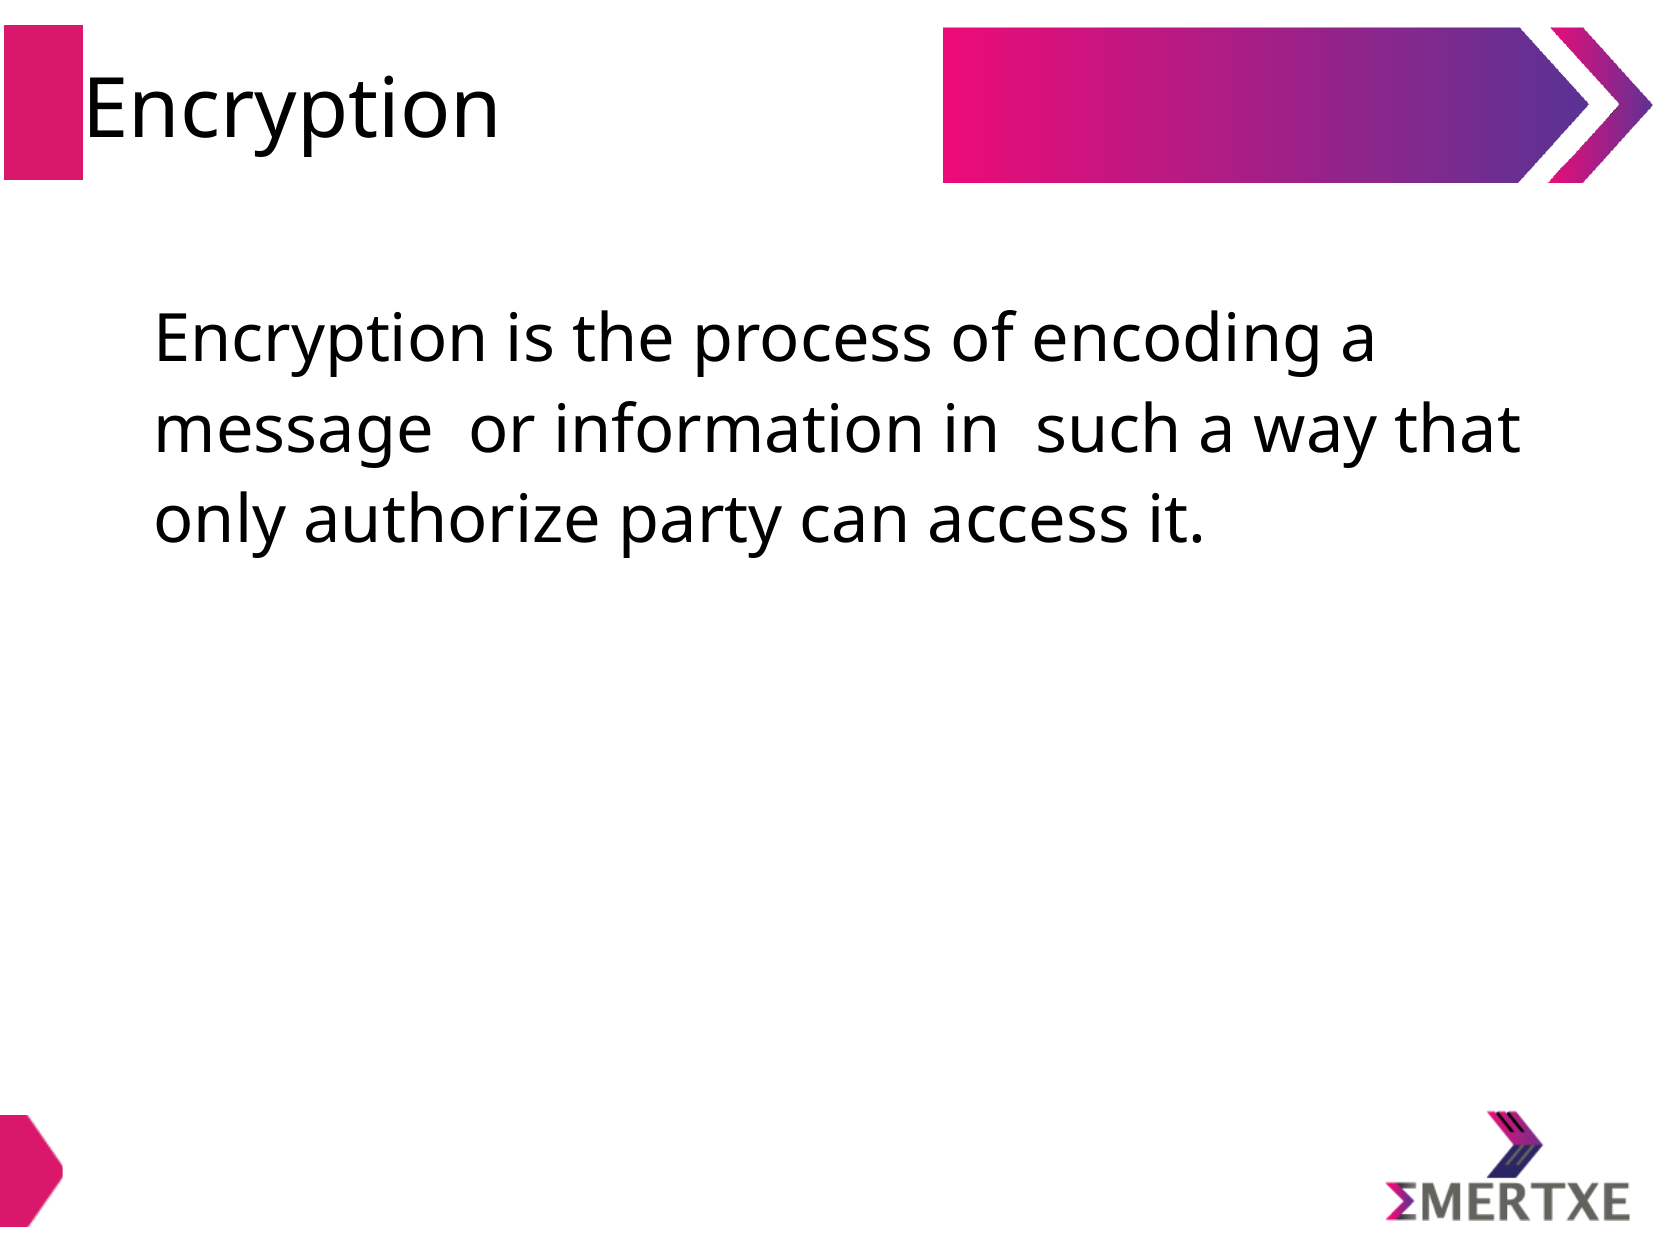

# Encryption
Encryption is the process of encoding a message or information in such a way that only authorize party can access it.